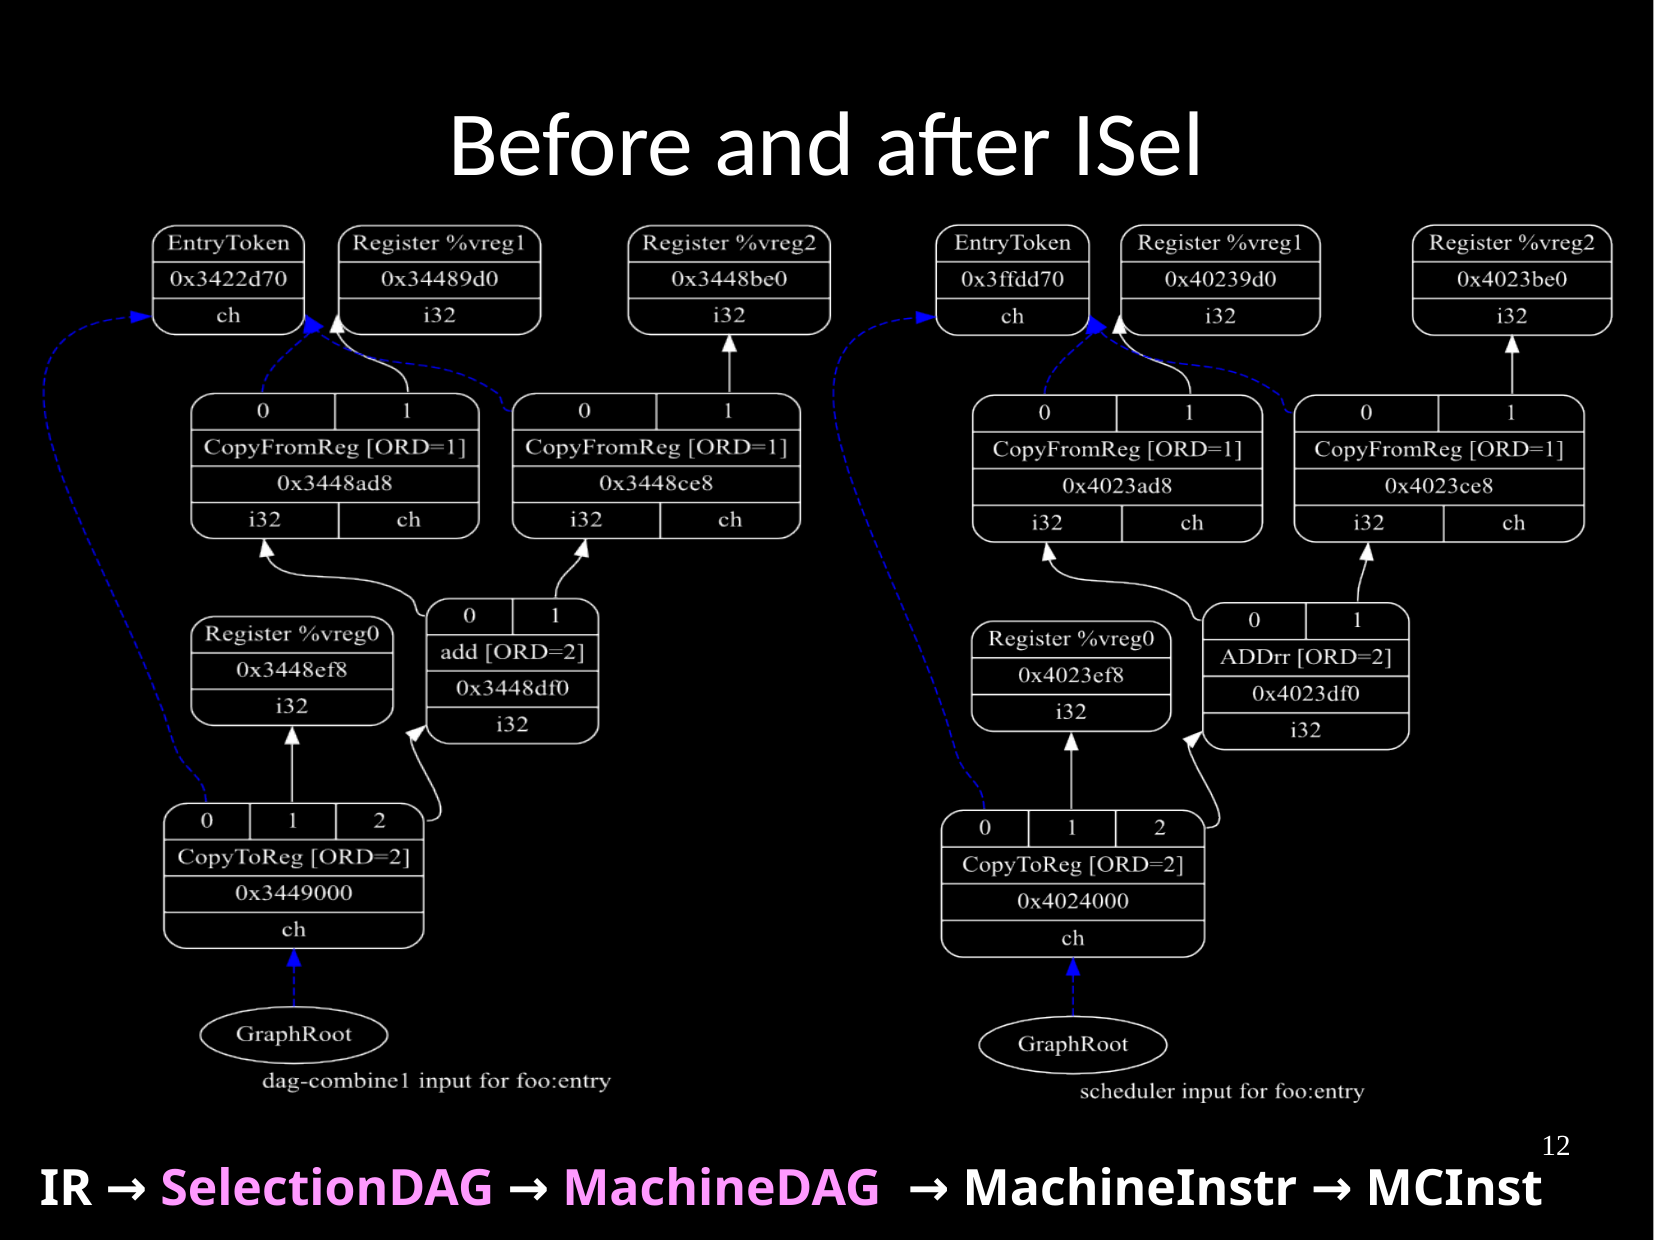

# Before and after ISel
12
IR → SelectionDAG → MachineDAG → MachineInstr → MCInst